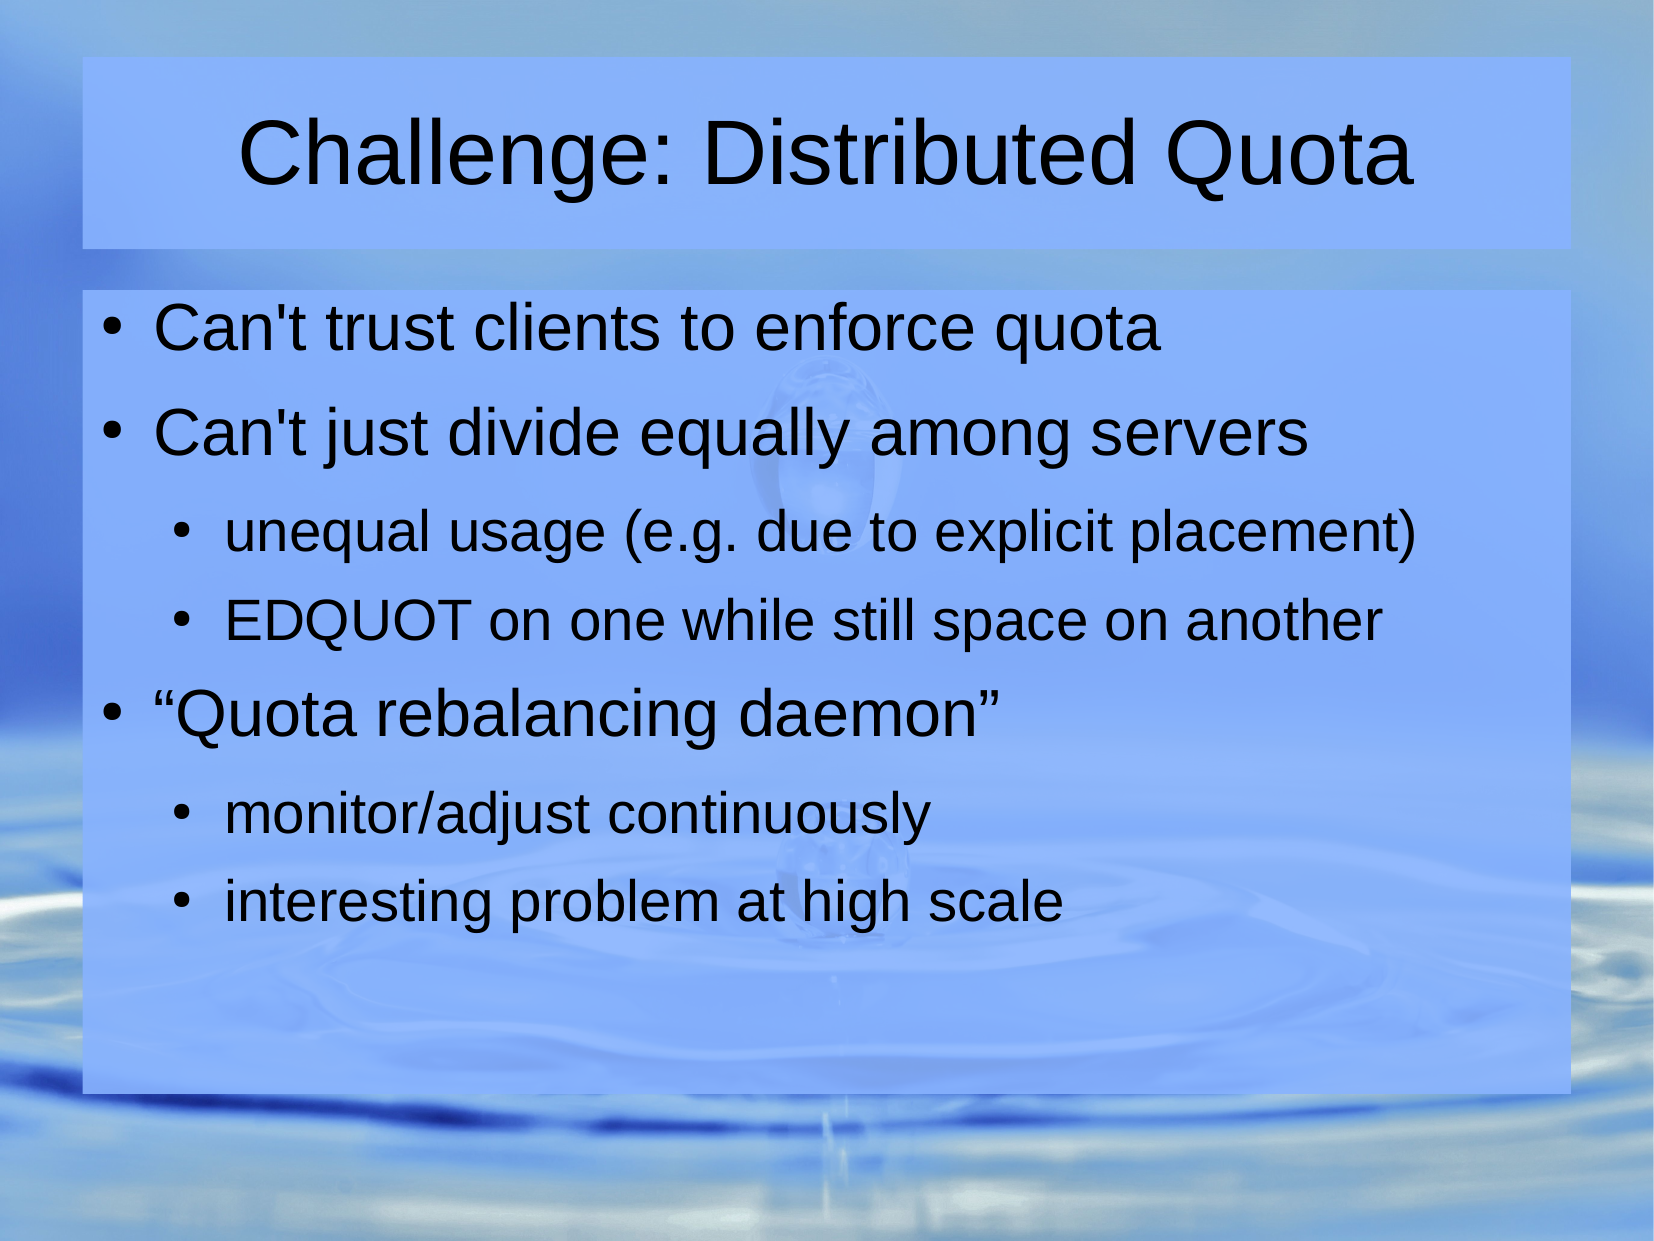

# Challenge: Distributed Quota
Can't trust clients to enforce quota
Can't just divide equally among servers
unequal usage (e.g. due to explicit placement)
EDQUOT on one while still space on another
“Quota rebalancing daemon”
monitor/adjust continuously
interesting problem at high scale